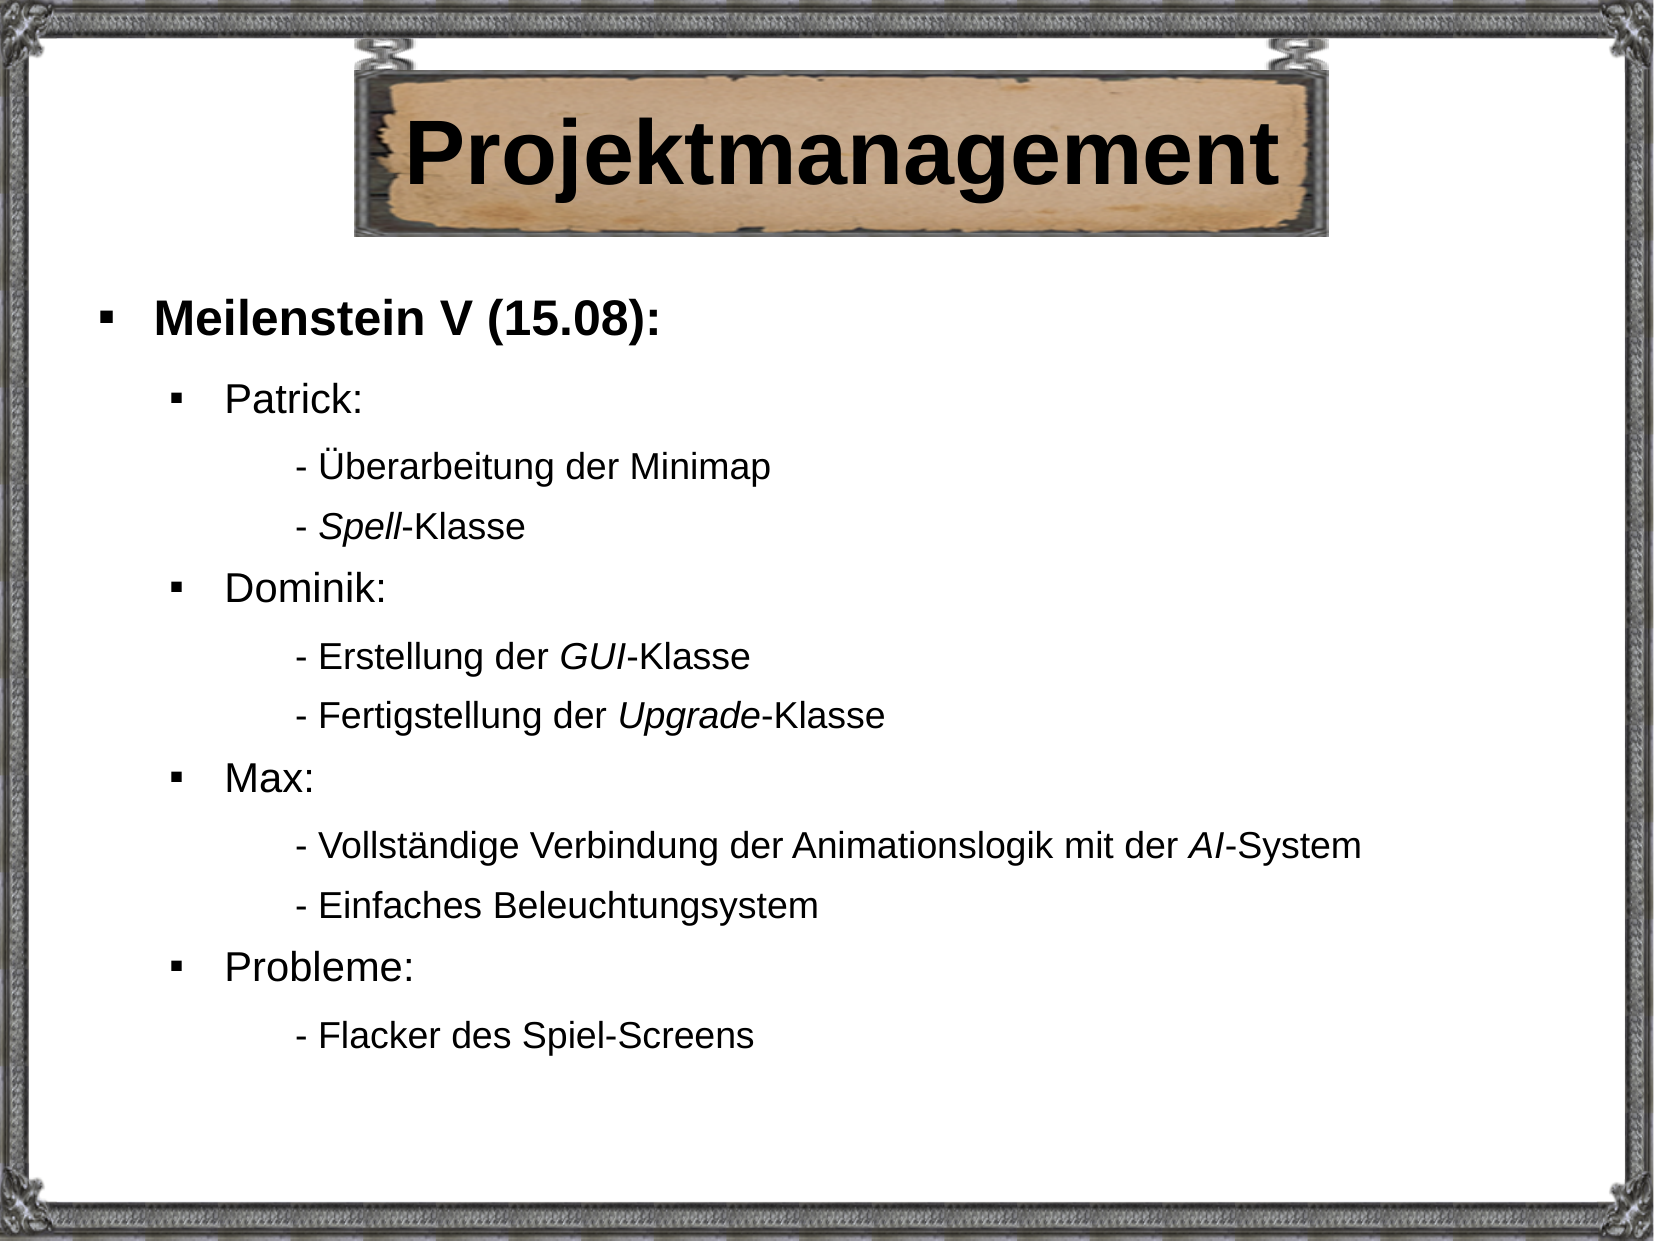

# Projektmanagement
Meilenstein V (15.08):
Patrick:
- Überarbeitung der Minimap
- Spell-Klasse
Dominik:
- Erstellung der GUI-Klasse
- Fertigstellung der Upgrade-Klasse
Max:
- Vollständige Verbindung der Animationslogik mit der AI-System
- Einfaches Beleuchtungsystem
Probleme:
- Flacker des Spiel-Screens